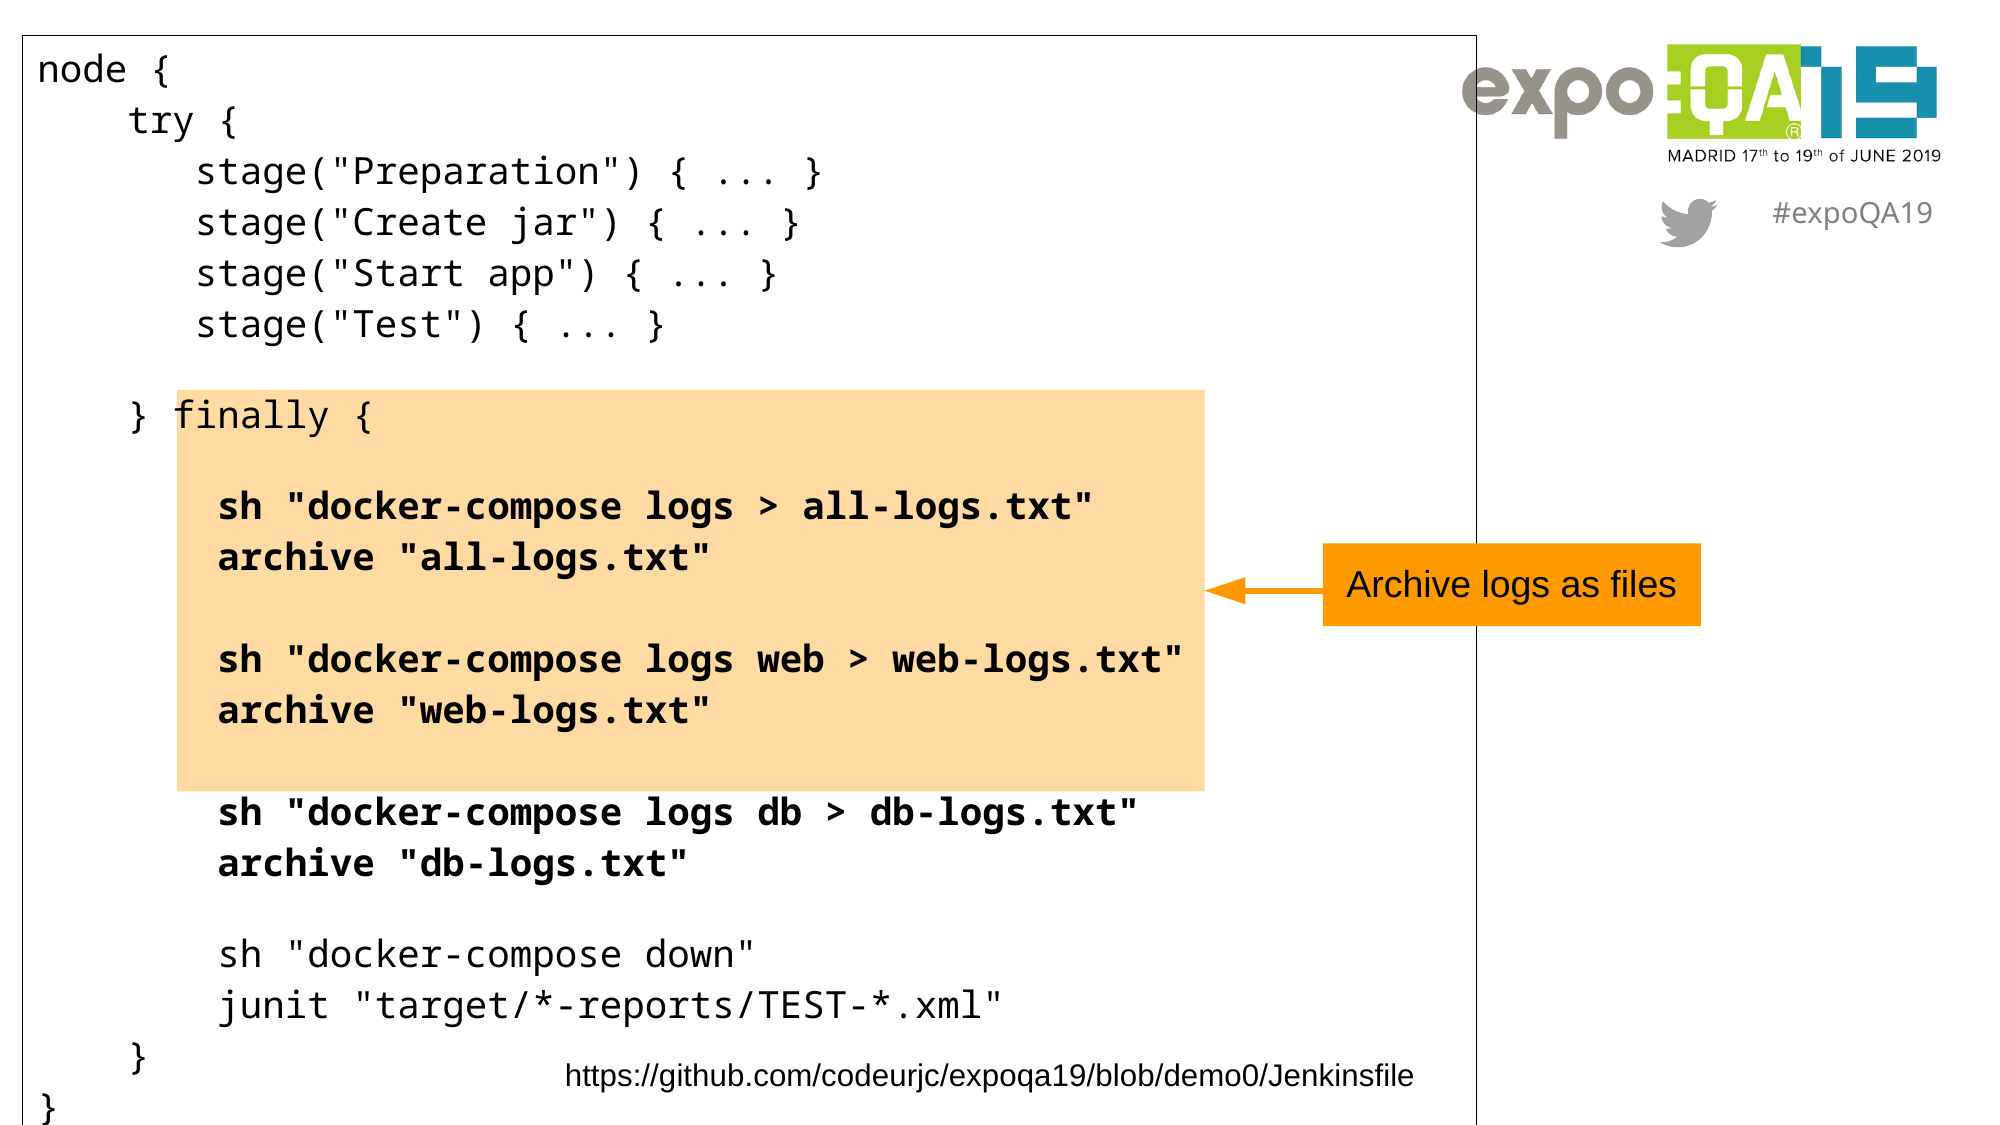

node {
 try {
 stage("Preparation") { ... }
 stage("Create jar") { ... }
 stage("Start app") { ... }
 stage("Test") { ... }
 } finally {
 sh "docker-compose logs > all-logs.txt"
 archive "all-logs.txt"
 sh "docker-compose logs web > web-logs.txt"
 archive "web-logs.txt"
 sh "docker-compose logs db > db-logs.txt"
 archive "db-logs.txt"
 sh "docker-compose down"
 junit "target/*-reports/TEST-*.xml"
 }
}
Archive logs as files
https://github.com/codeurjc/expoqa19/blob/demo0/Jenkinsfile